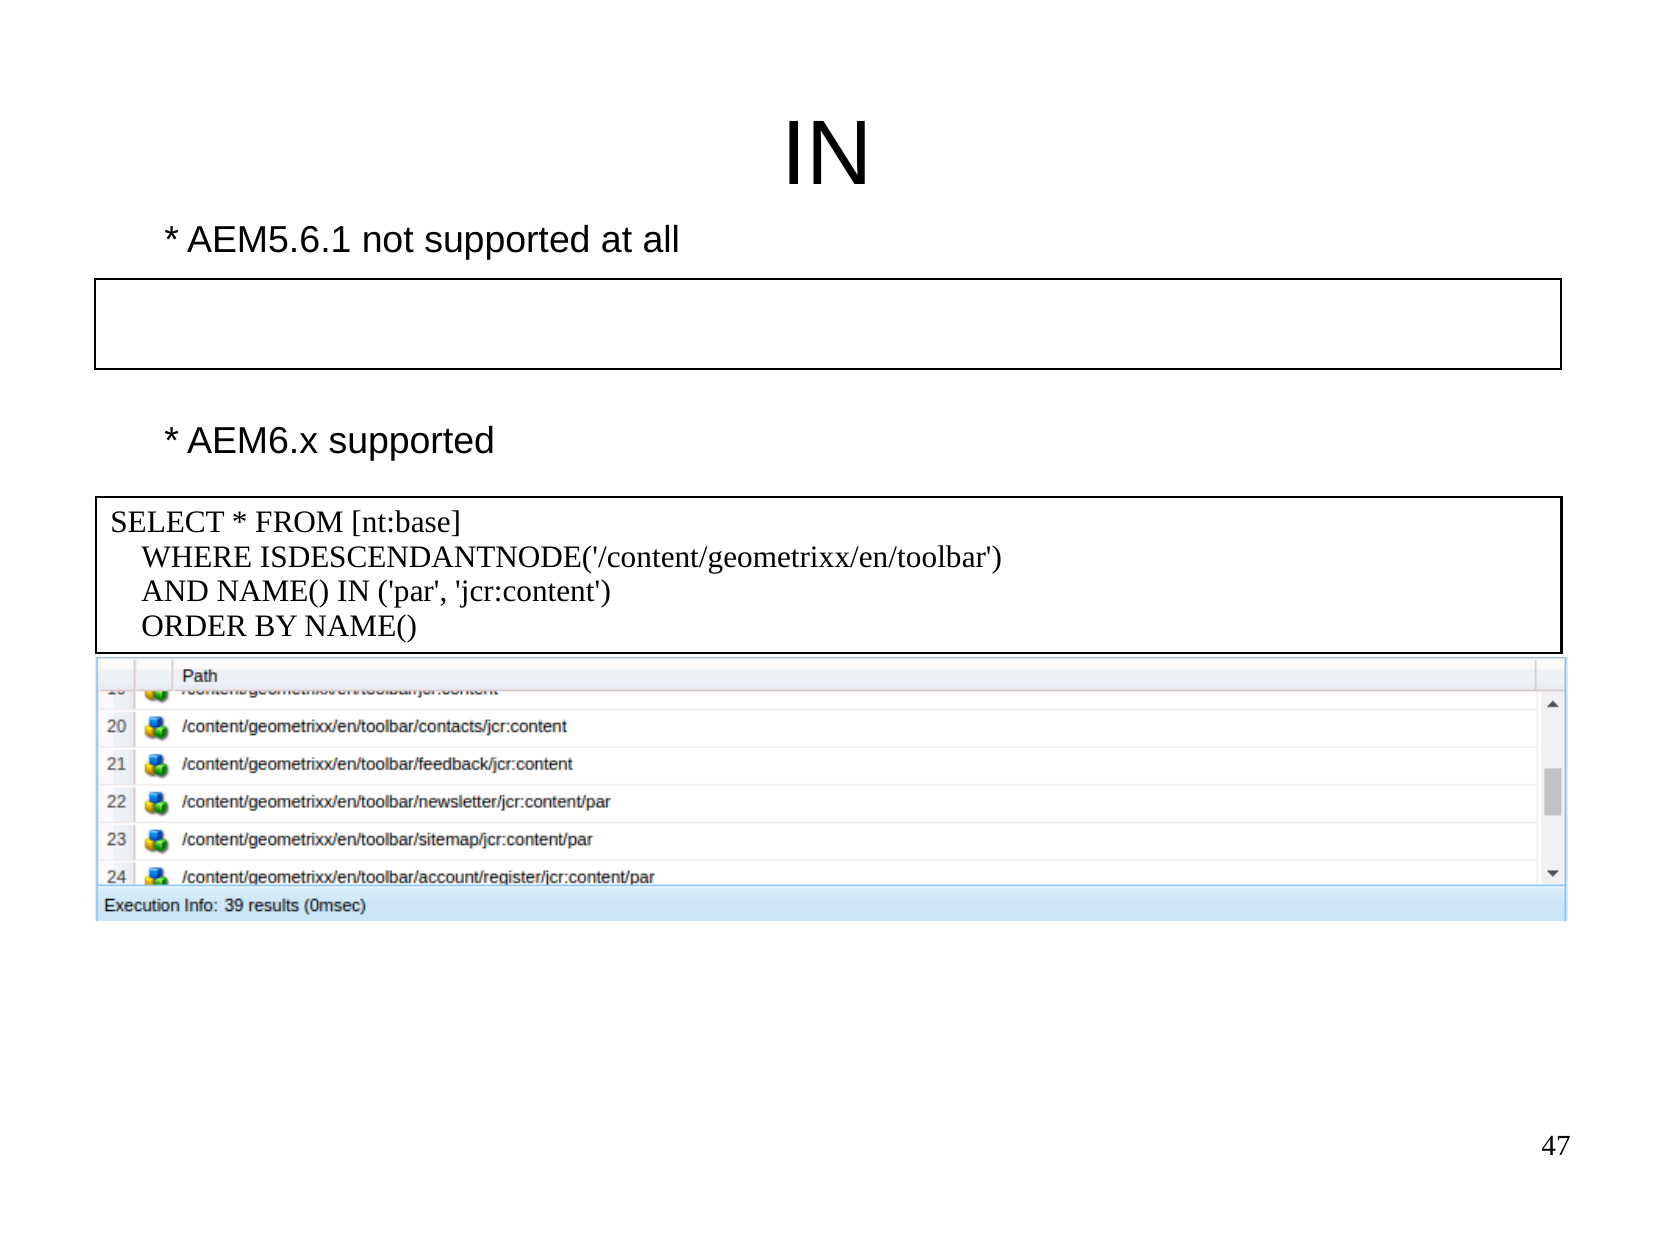

# IN
* AEM5.6.1 not supported at all
| |
| --- |
* AEM6.x supported
| SELECT \* FROM [nt:base] WHERE ISDESCENDANTNODE('/content/geometrixx/en/toolbar') AND NAME() IN ('par', 'jcr:content') ORDER BY NAME() |
| --- |
47